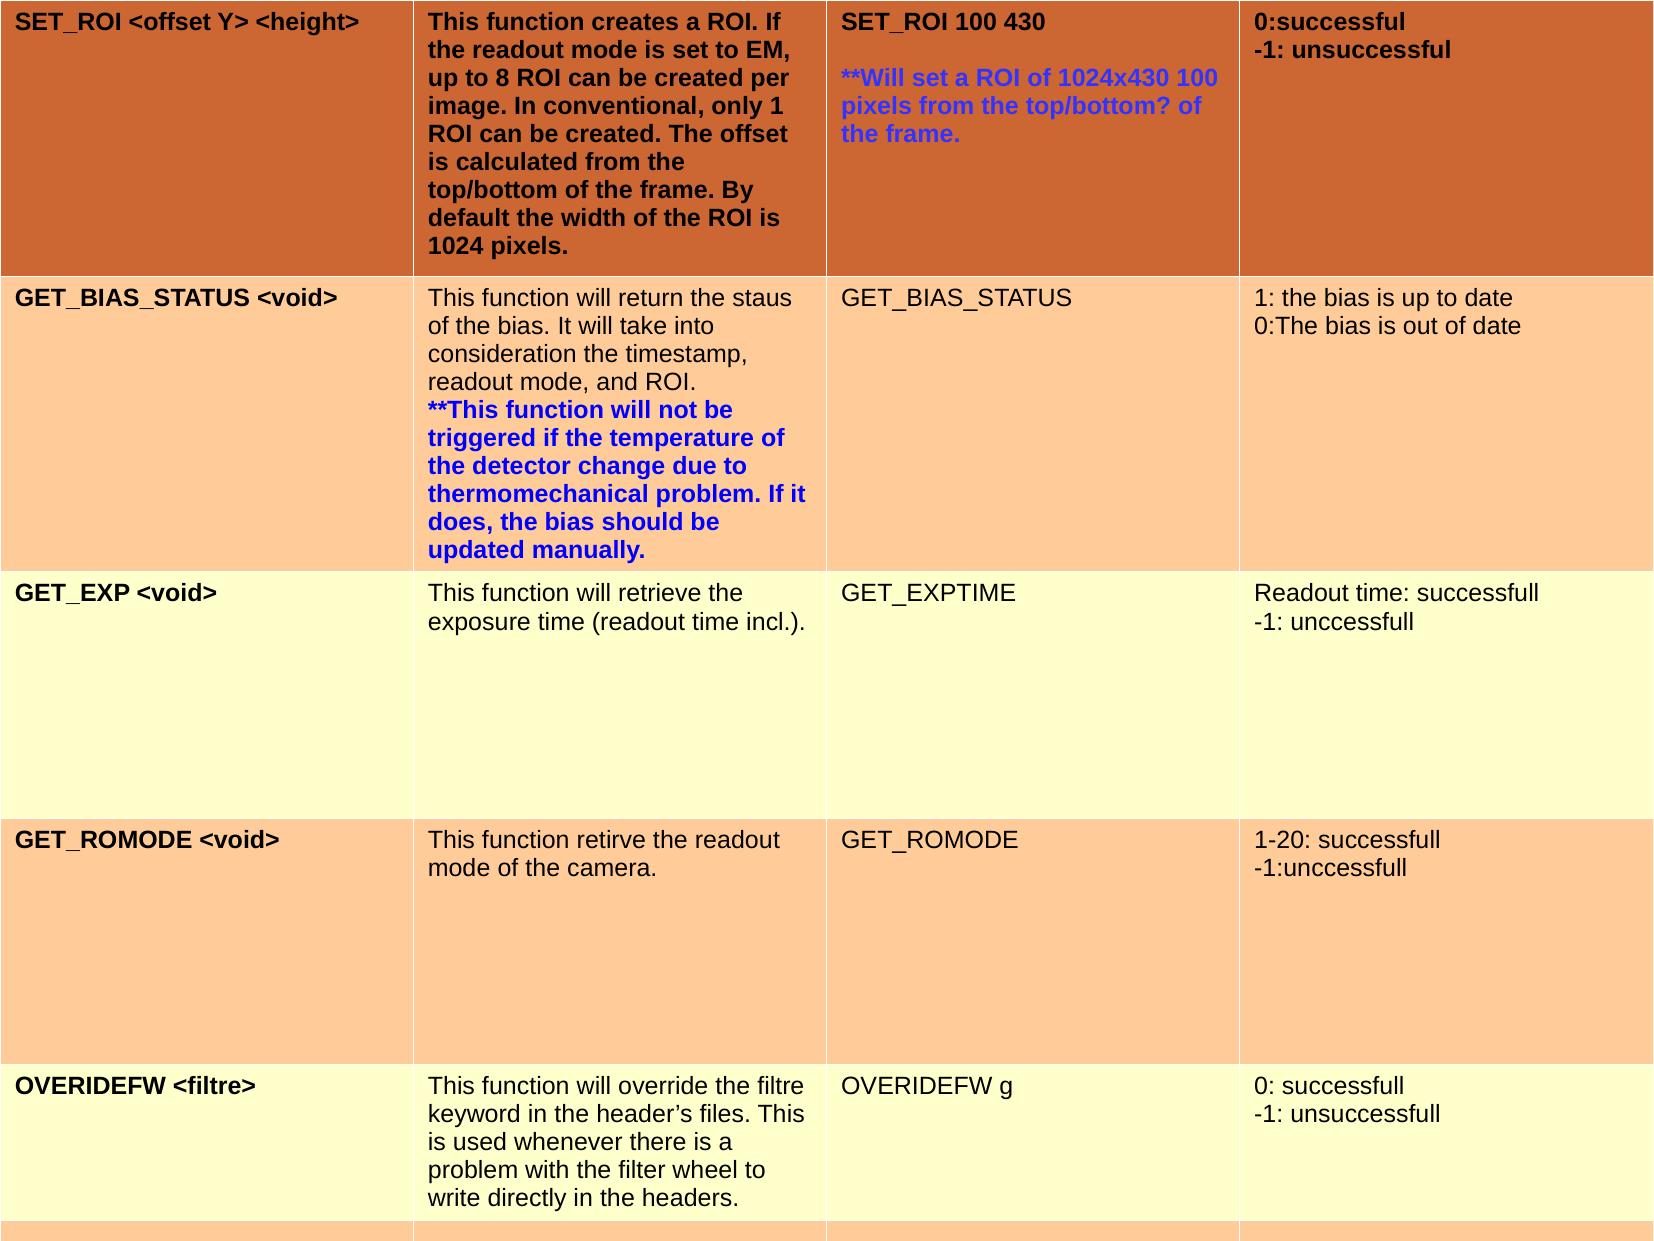

| SET\_ROI <offset Y> <height> | This function creates a ROI. If the readout mode is set to EM, up to 8 ROI can be created per image. In conventional, only 1 ROI can be created. The offset is calculated from the top/bottom of the frame. By default the width of the ROI is 1024 pixels. | SET\_ROI 100 430 \*\*Will set a ROI of 1024x430 100 pixels from the top/bottom? of the frame. | 0:successful -1: unsuccessful |
| --- | --- | --- | --- |
| GET\_BIAS\_STATUS <void> | This function will return the staus of the bias. It will take into consideration the timestamp, readout mode, and ROI. \*\*This function will not be triggered if the temperature of the detector change due to thermomechanical problem. If it does, the bias should be updated manually. | GET\_BIAS\_STATUS | 1: the bias is up to date 0:The bias is out of date |
| GET\_EXP <void> | This function will retrieve the exposure time (readout time incl.). | GET\_EXPTIME | Readout time: successfull -1: unccessfull |
| GET\_ROMODE <void> | This function retirve the readout mode of the camera. | GET\_ROMODE | 1-20: successfull -1:unccessfull |
| OVERIDEFW <filtre> | This function will override the filtre keyword in the header’s files. This is used whenever there is a problem with the filter wheel to write directly in the headers. | OVERIDEFW g | 0: successfull -1: unsuccessfull |
| | | | |